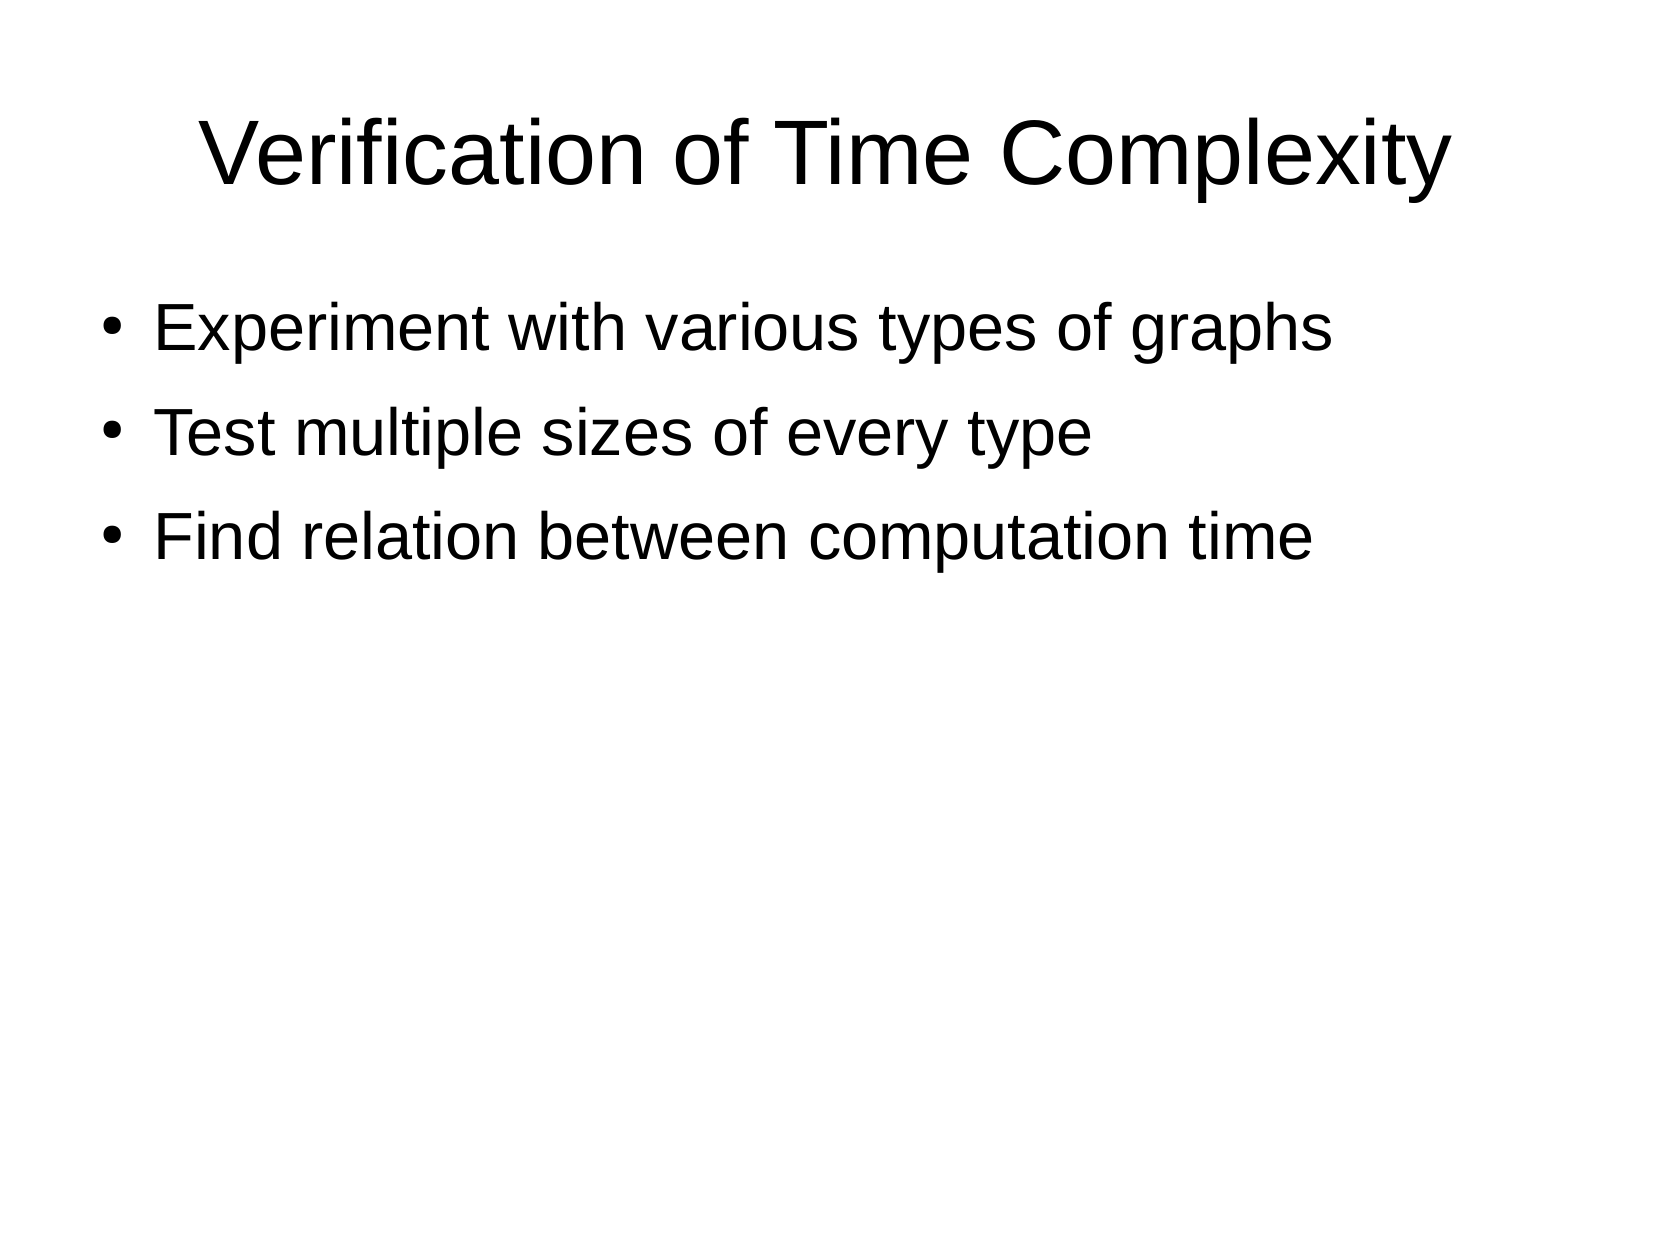

# Verification of Time Complexity
Experiment with various types of graphs
Test multiple sizes of every type
Find relation between computation time